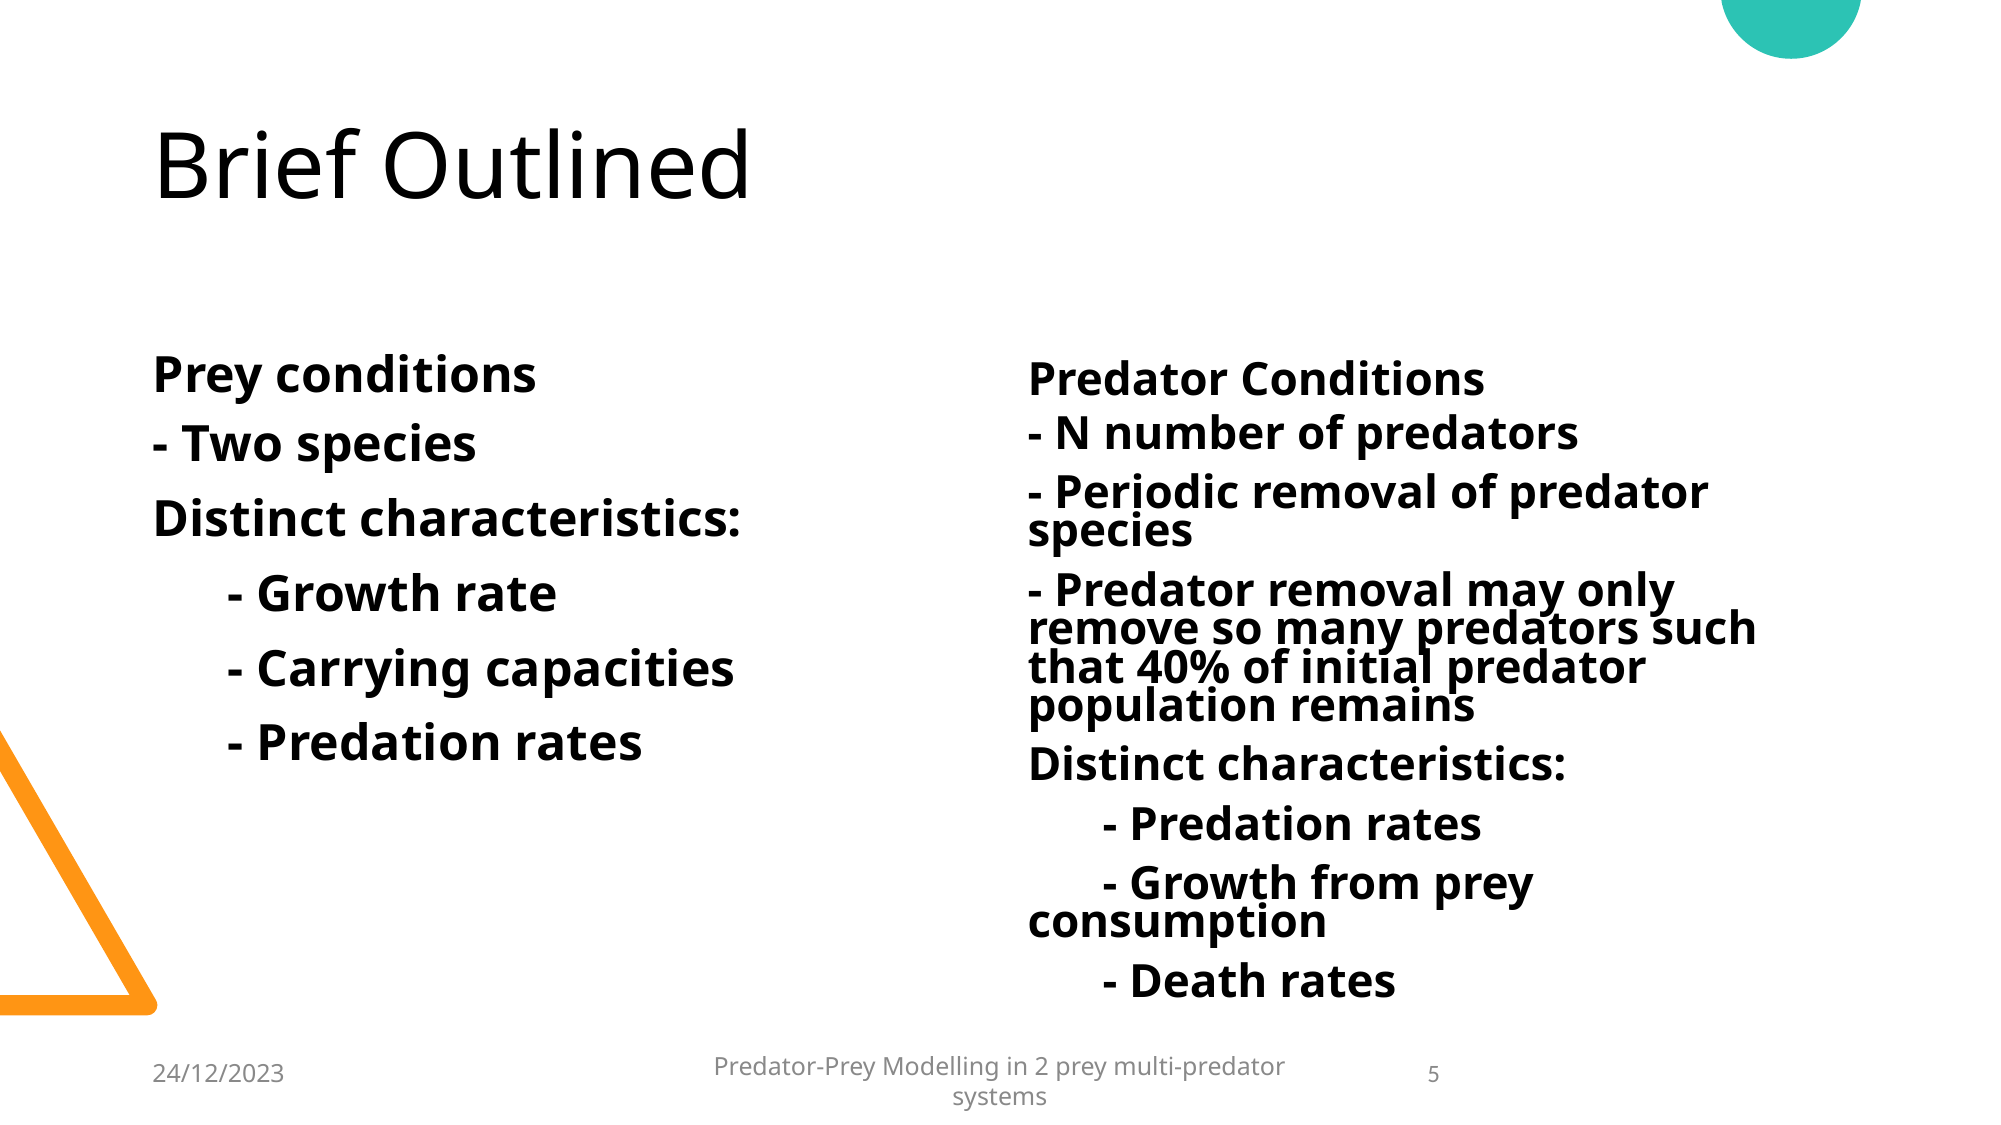

# Brief Outlined
Prey conditions
Predator Conditions
- Two species
Distinct characteristics:
	- Growth rate
	- Carrying capacities
	- Predation rates
- N number of predators
- Periodic removal of predator species
- Predator removal may only remove so many predators such that 40% of initial predator population remains
Distinct characteristics:
	- Predation rates
	- Growth from prey 	 	consumption
	- Death rates
24/12/2023
Predator-Prey Modelling in 2 prey multi-predator systems